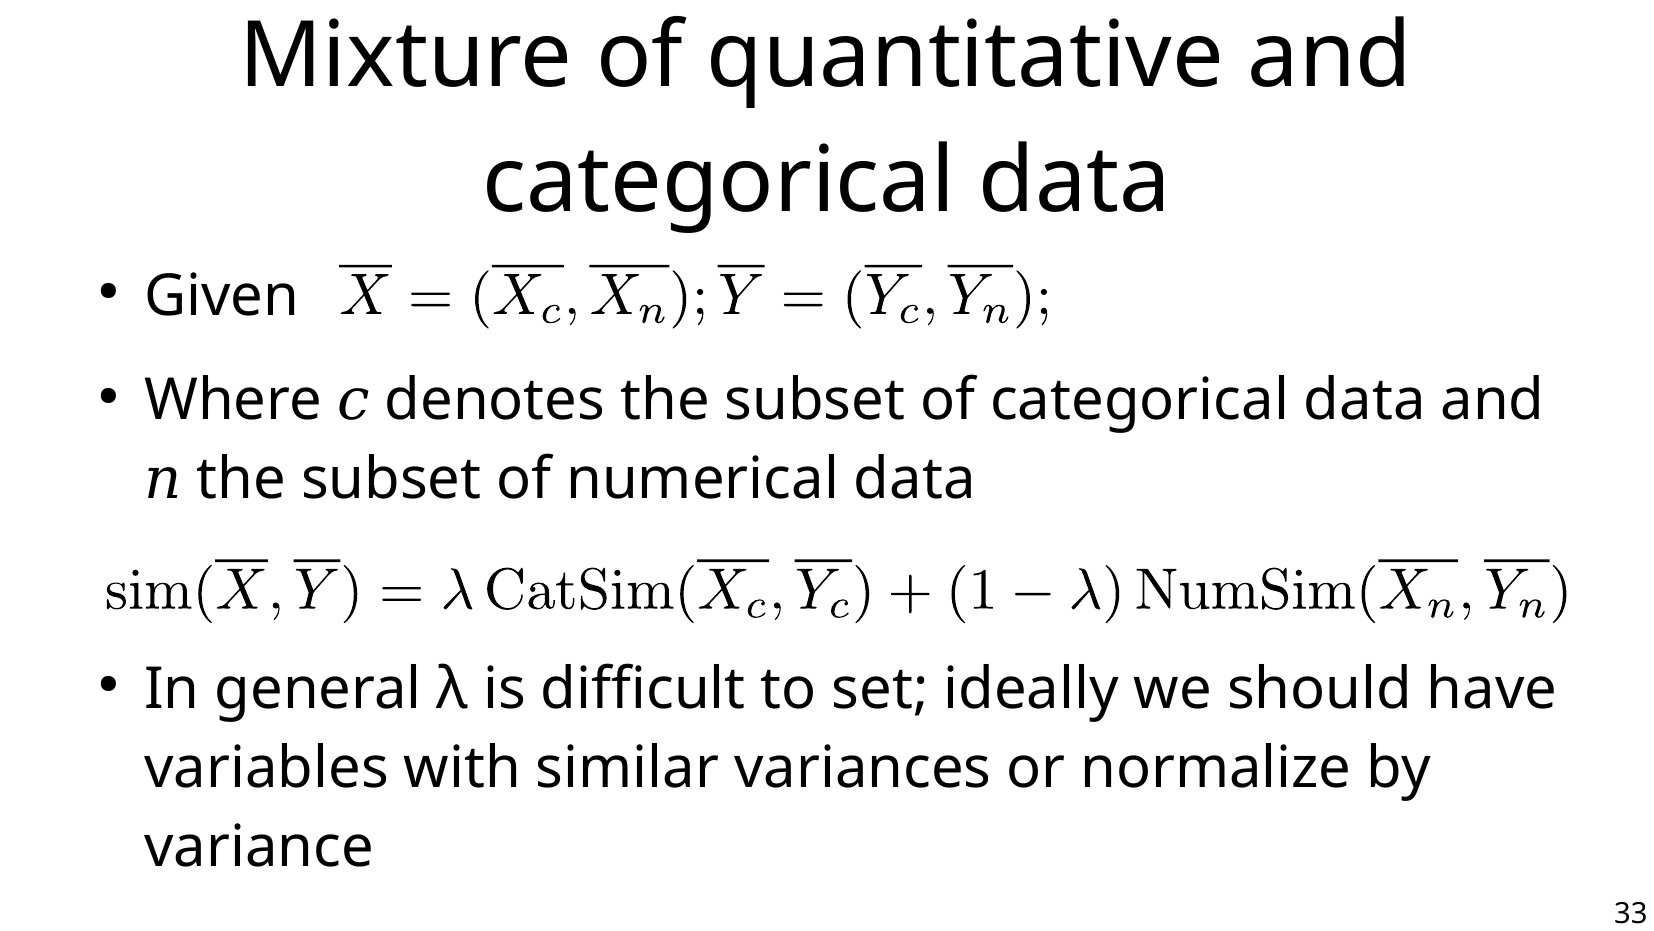

# Mixture of quantitative and categorical data
Given
Where c denotes the subset of categorical data and n the subset of numerical data
In general λ is difficult to set; ideally we should have variables with similar variances or normalize by variance
33